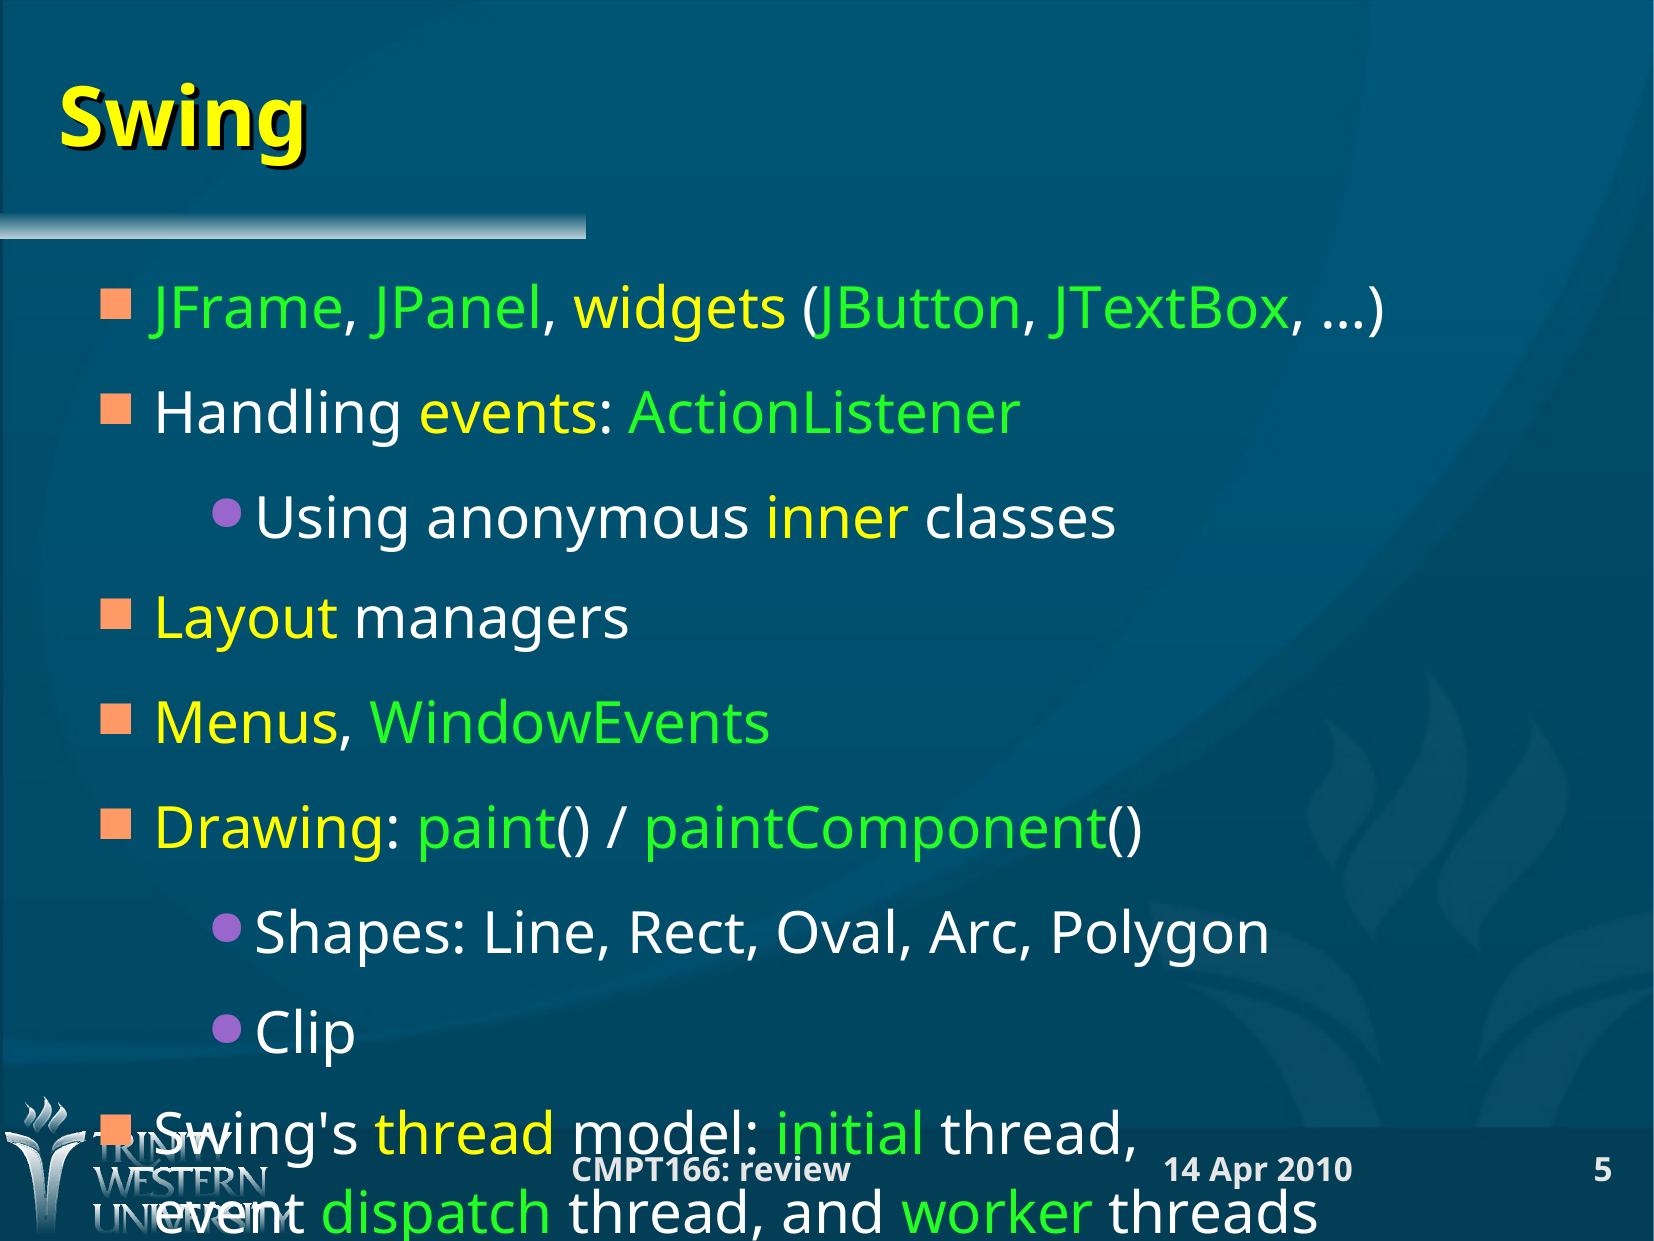

# Swing
JFrame, JPanel, widgets (JButton, JTextBox, …)
Handling events: ActionListener
Using anonymous inner classes
Layout managers
Menus, WindowEvents
Drawing: paint() / paintComponent()
Shapes: Line, Rect, Oval, Arc, Polygon
Clip
Swing's thread model: initial thread,
event dispatch thread, and worker threads
CMPT166: review
14 Apr 2010
5